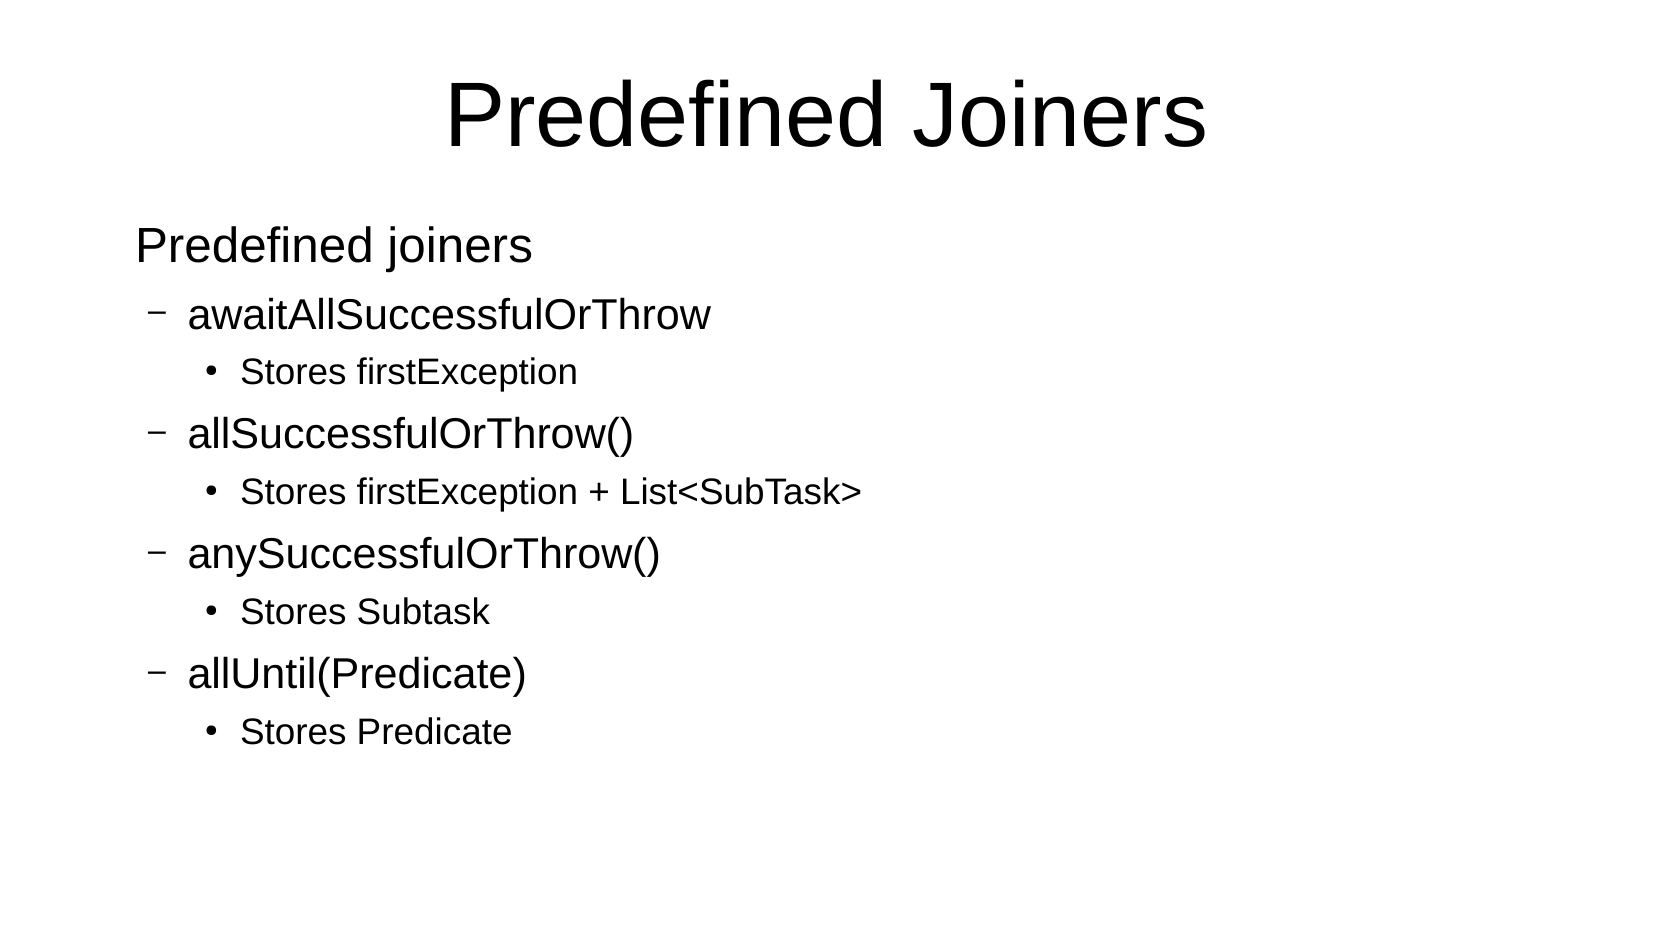

# Predefined Joiners
Predefined joiners
awaitAllSuccessfulOrThrow
Stores firstException
allSuccessfulOrThrow()
Stores firstException + List<SubTask>
anySuccessfulOrThrow()
Stores Subtask
allUntil(Predicate)
Stores Predicate